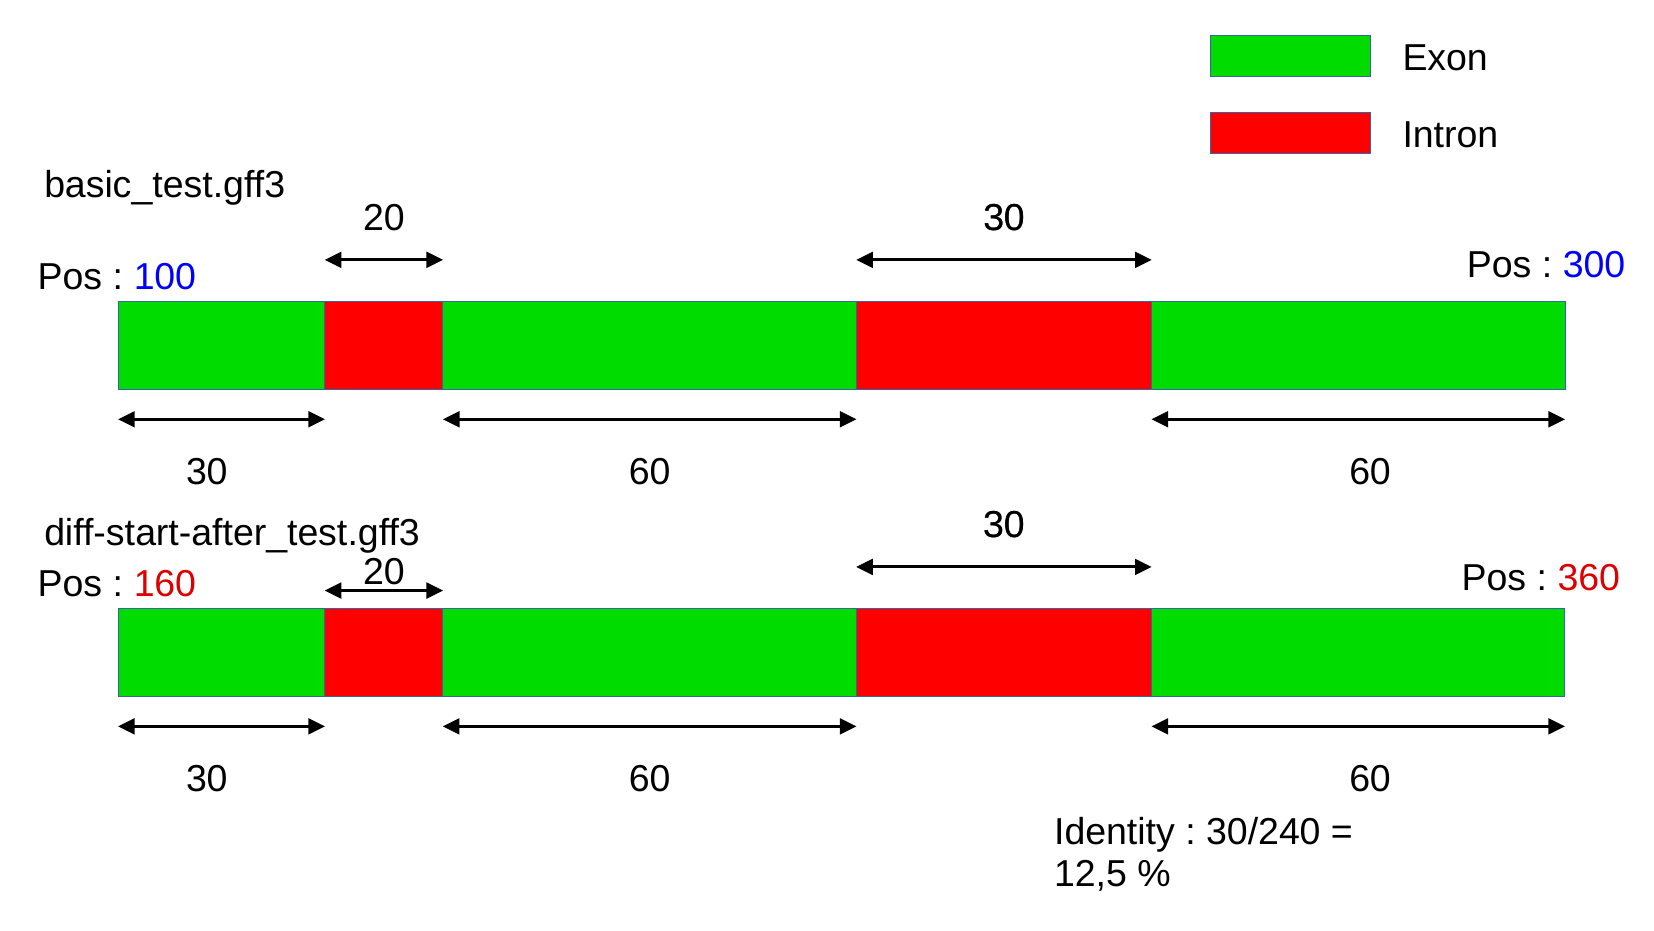

Exon
Intron
basic_test.gff3
20
30
30
Pos : 300
Pos : 100
30
60
60
30
30
diff-start-after_test.gff3
20
Pos : 360
Pos : 160
30
60
60
Identity : 30/240 = 12,5 %